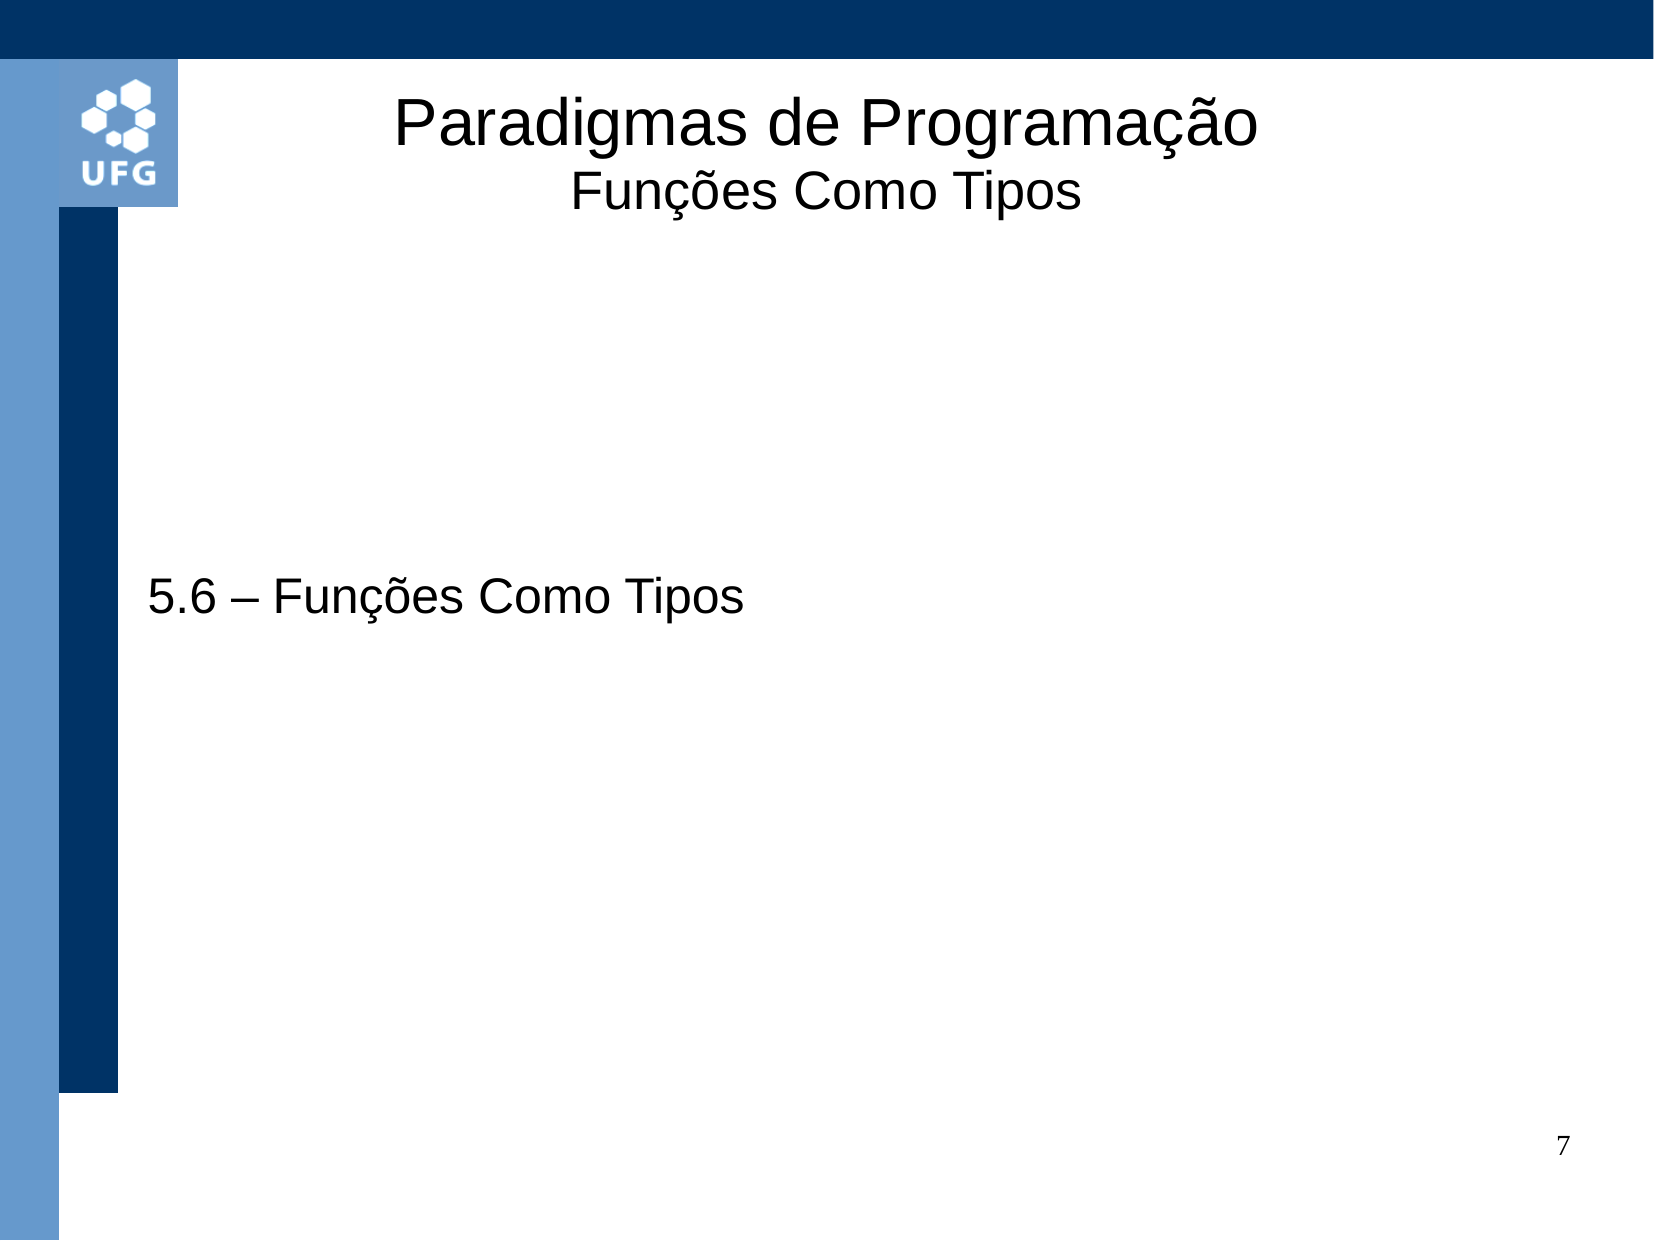

# Paradigmas de Programação Funções Como Tipos
5.6 – Funções Como Tipos
7